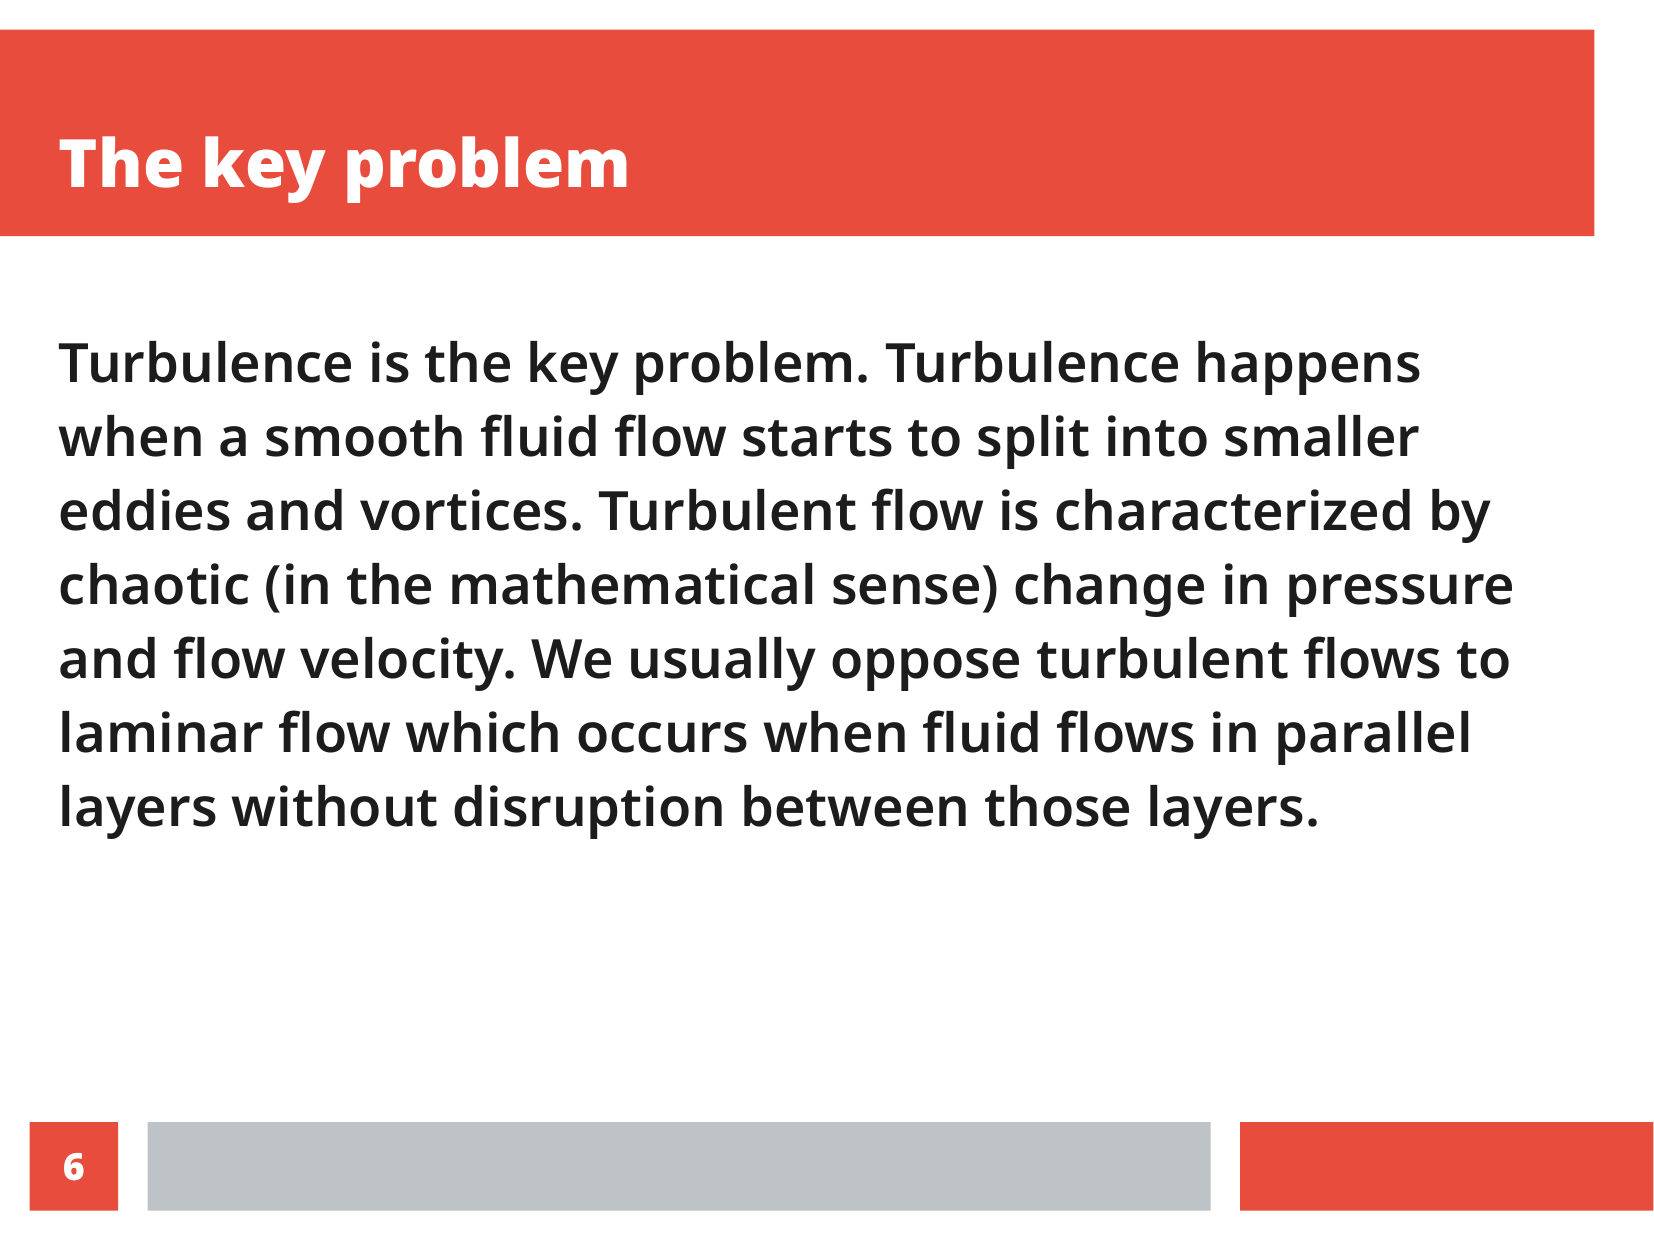

# The key problem
Turbulence is the key problem. Turbulence happens when a smooth fluid flow starts to split into smaller eddies and vortices. Turbulent flow is characterized by chaotic (in the mathematical sense) change in pressure and flow velocity. We usually oppose turbulent flows to laminar flow which occurs when fluid flows in parallel layers without disruption between those layers.
6